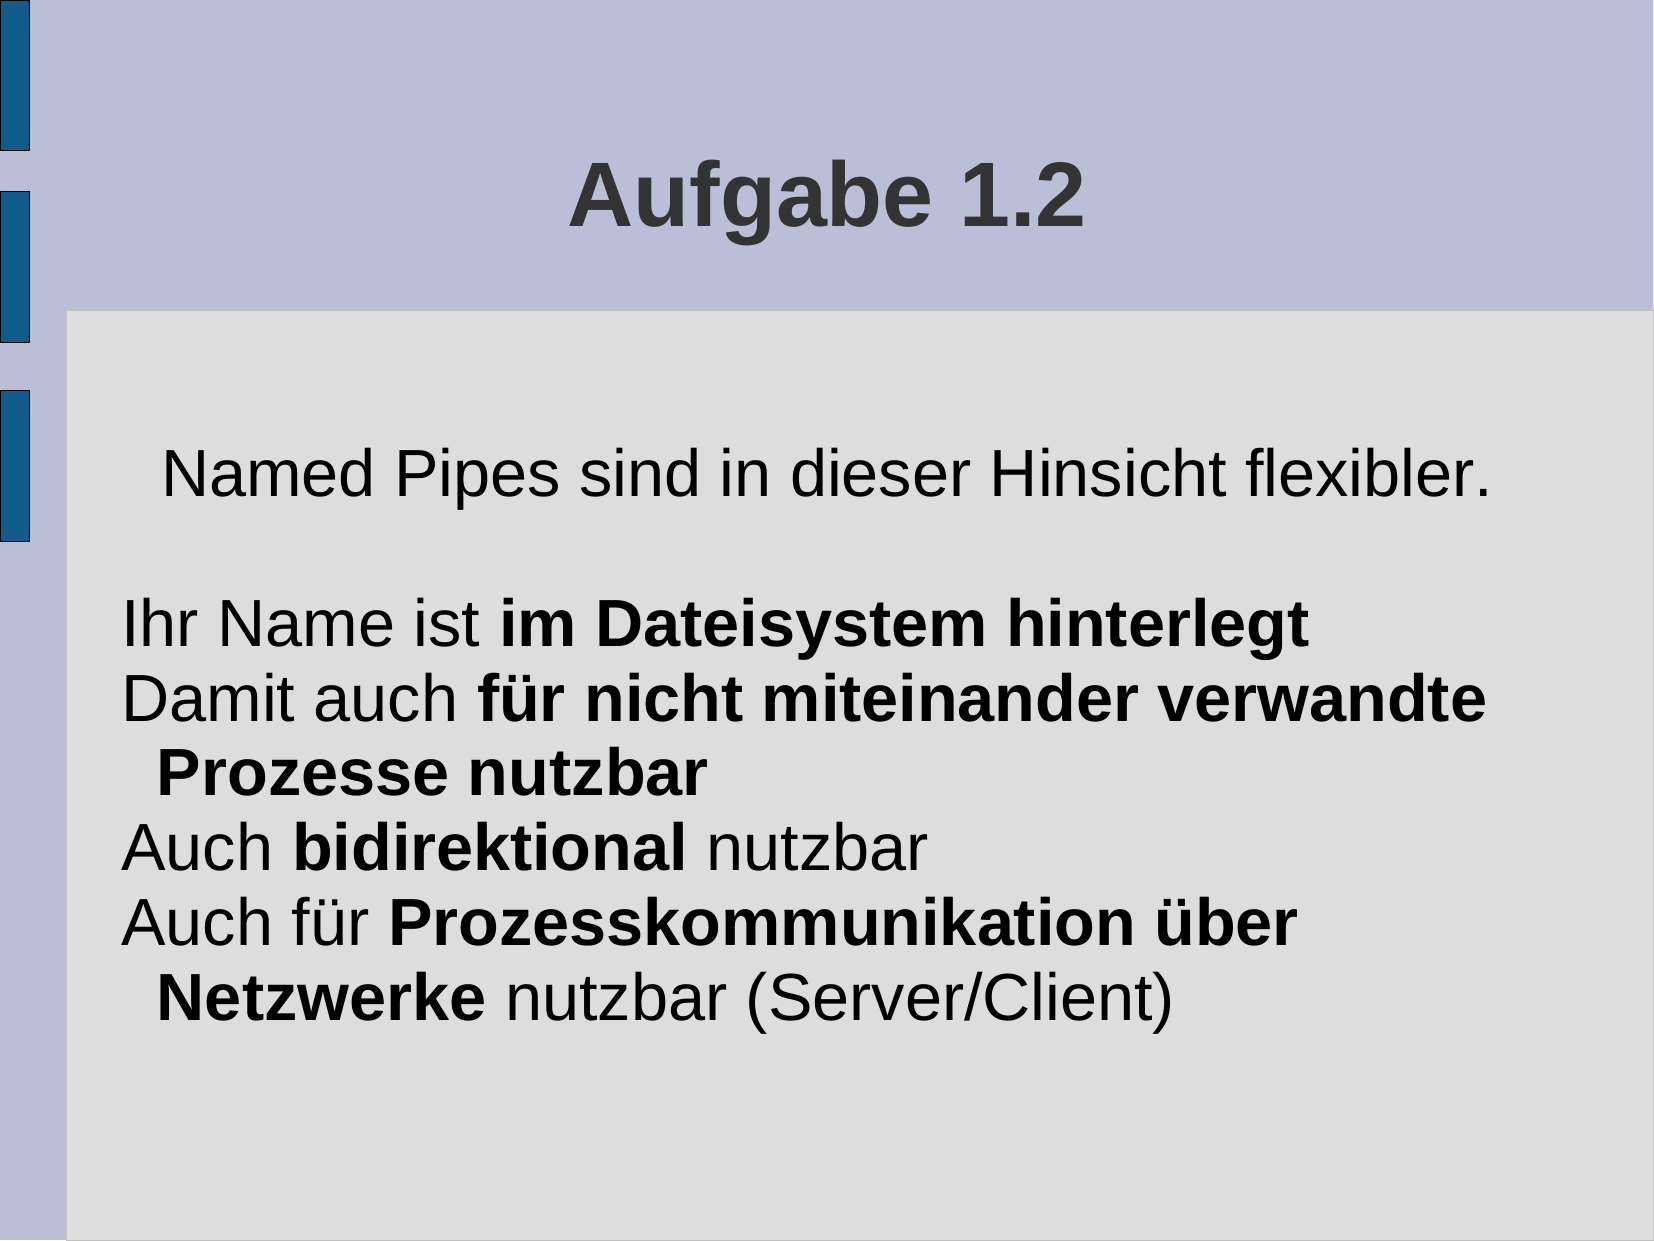

# Aufgabe 1.2
Named Pipes sind in dieser Hinsicht flexibler.
Ihr Name ist im Dateisystem hinterlegt
Damit auch für nicht miteinander verwandte Prozesse nutzbar
Auch bidirektional nutzbar
Auch für Prozesskommunikation über Netzwerke nutzbar (Server/Client)